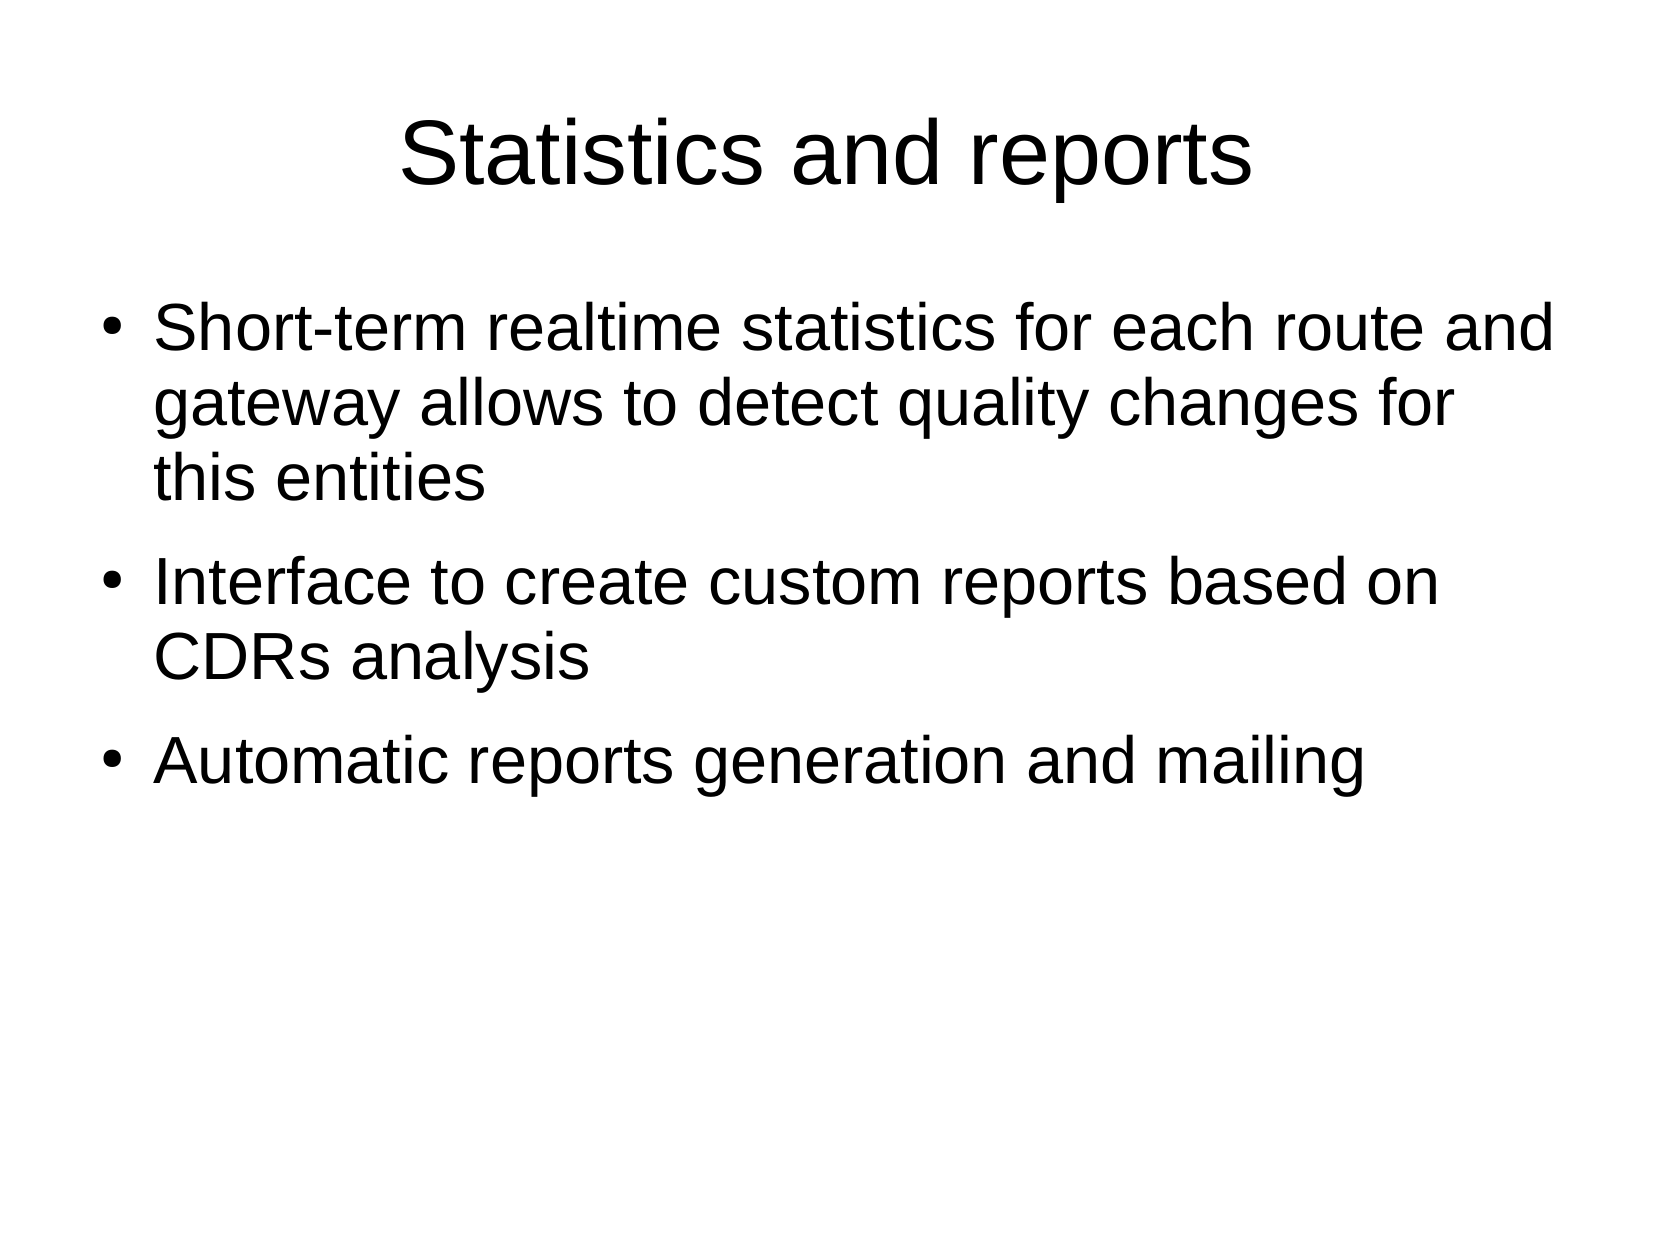

# Statistics and reports
Short-term realtime statistics for each route and gateway allows to detect quality changes for this entities
Interface to create custom reports based on CDRs analysis
Automatic reports generation and mailing